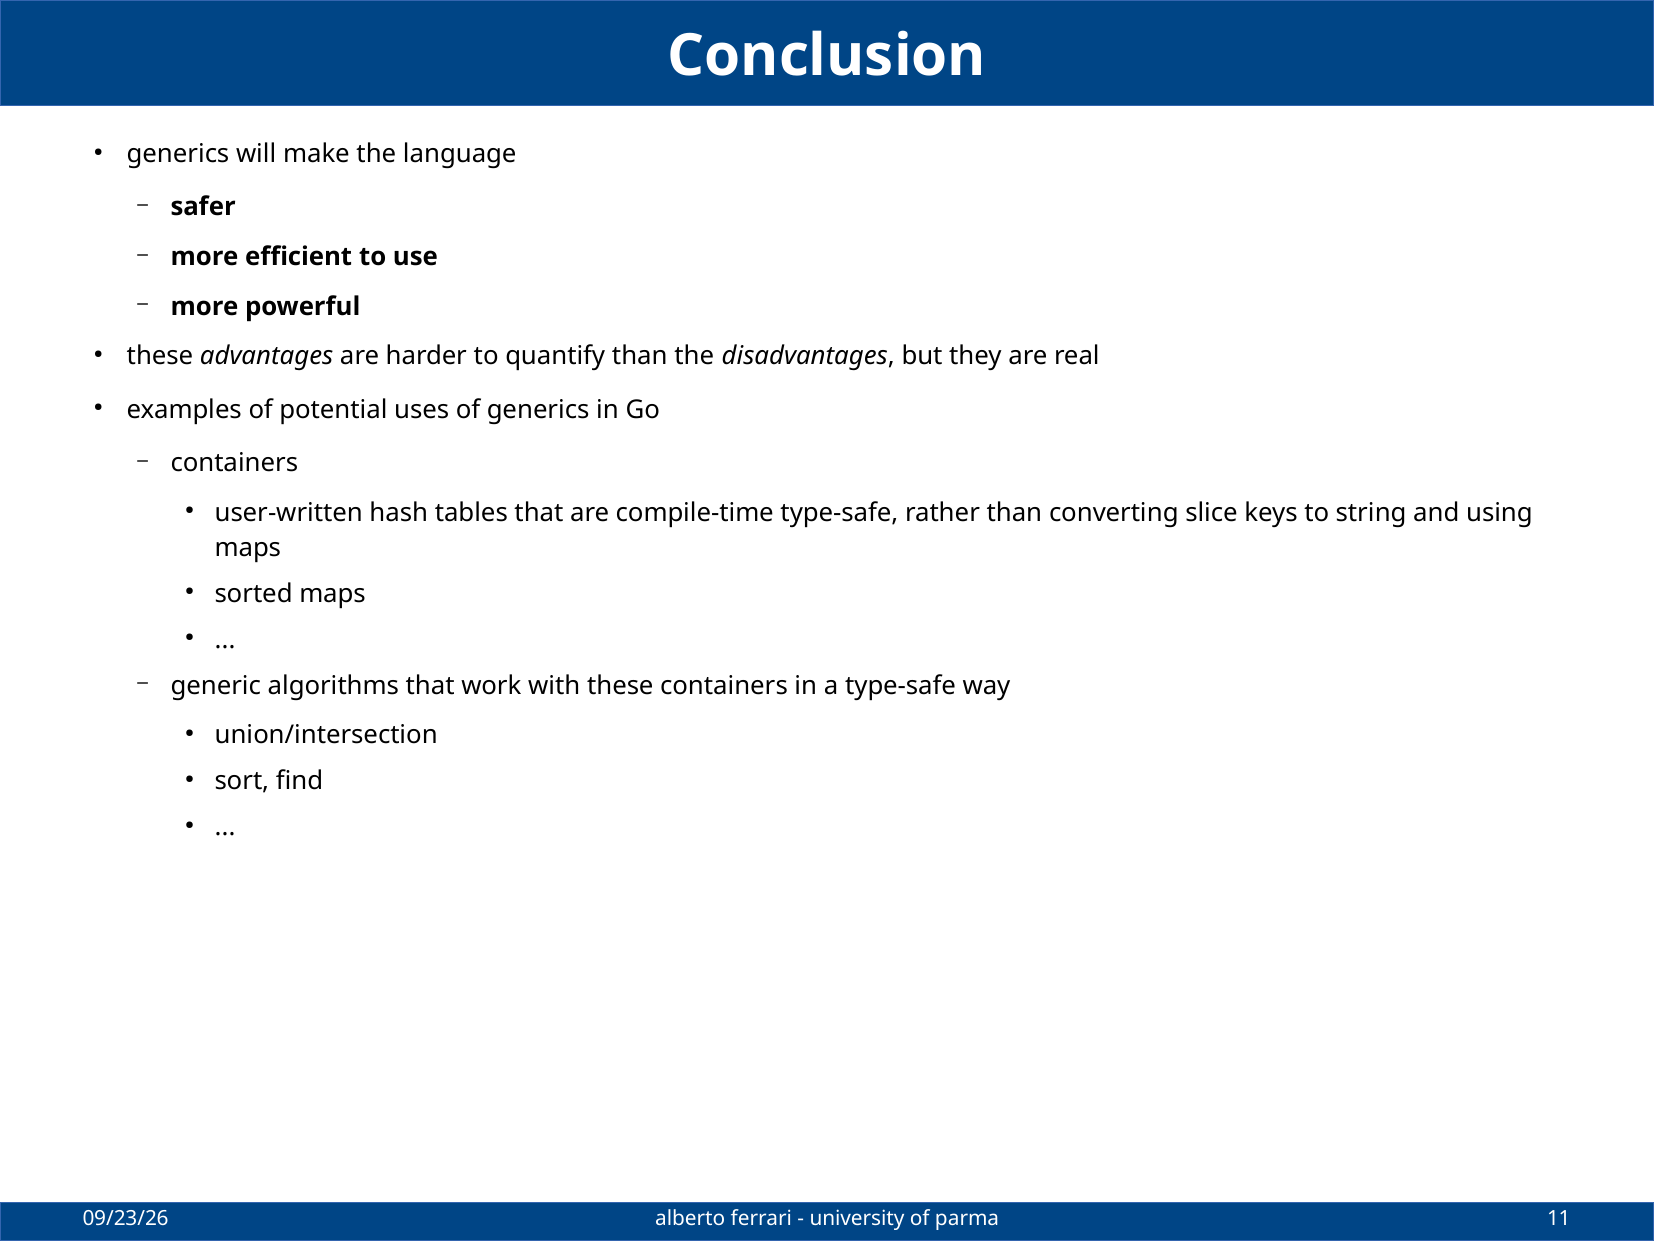

# Conclusion
generics will make the language
safer
more efficient to use
more powerful
these advantages are harder to quantify than the disadvantages, but they are real
examples of potential uses of generics in Go
containers
user-written hash tables that are compile-time type-safe, rather than converting slice keys to string and using maps
sorted maps
...
generic algorithms that work with these containers in a type-safe way
union/intersection
sort, find
...
alberto ferrari - university of parma
11